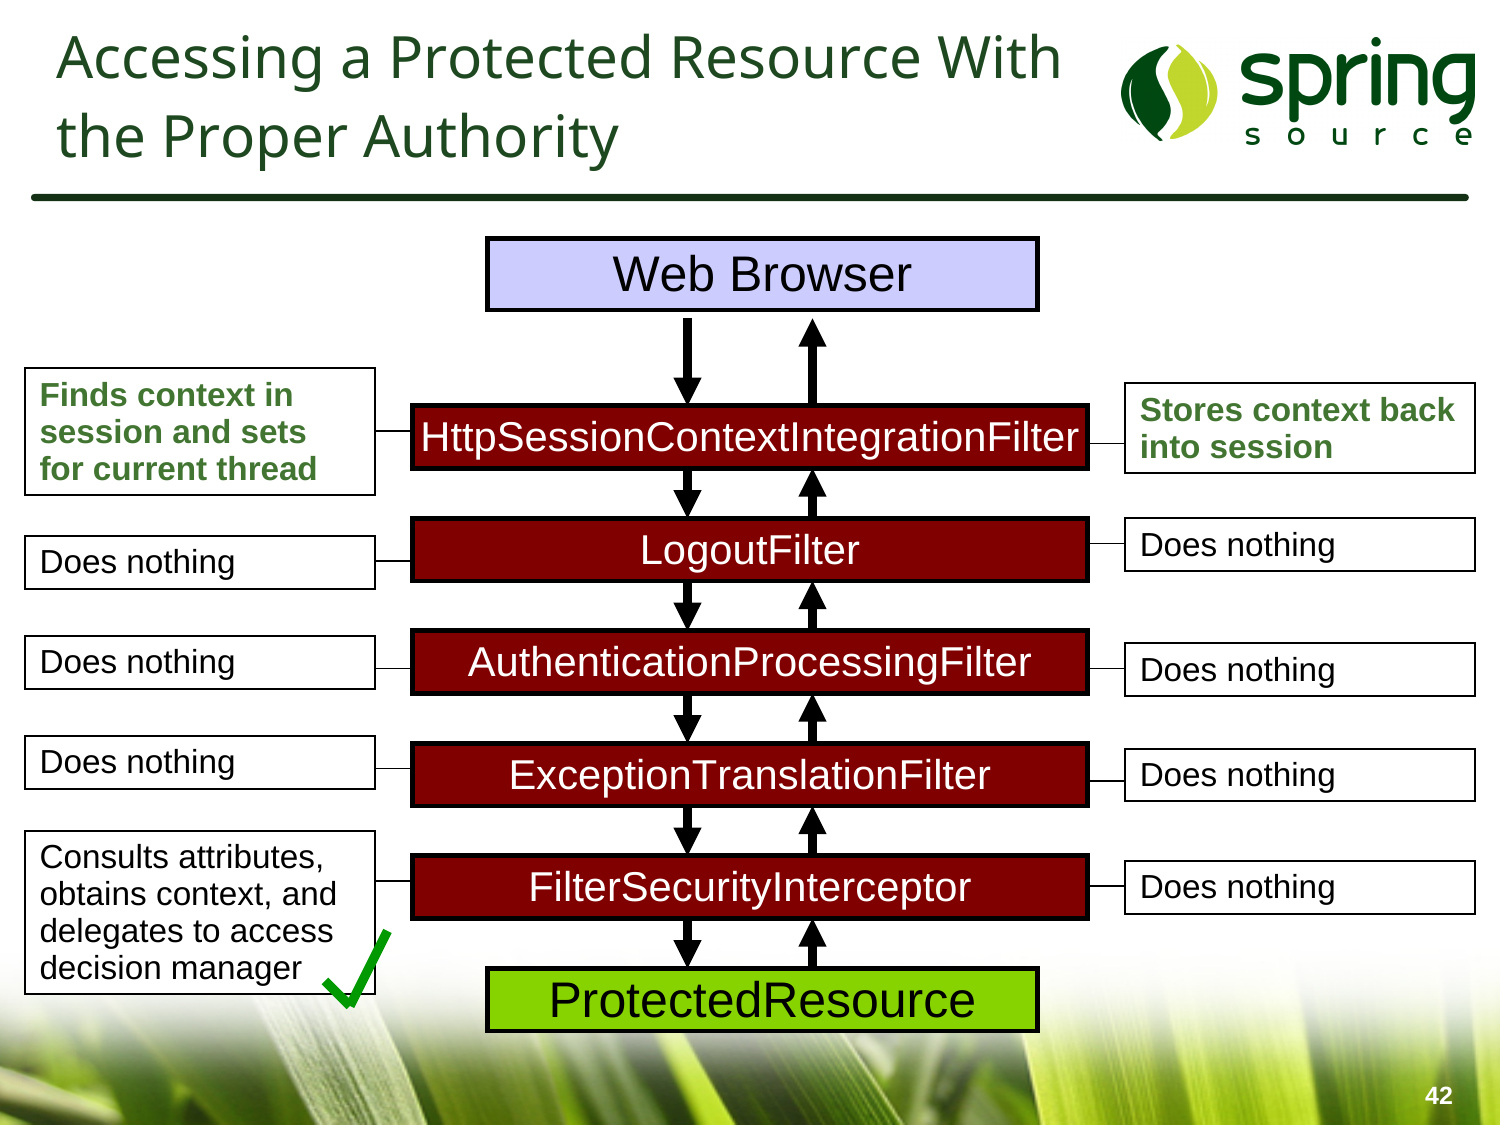

# Accessing a Protected Resource With the Proper Authority
Web Browser
Finds context in session and sets for current thread
Stores context back into session
HttpSessionContextIntegrationFilter
LogoutFilter
Does nothing
Does nothing
AuthenticationProcessingFilter
Does nothing
Does nothing
Does nothing
ExceptionTranslationFilter
Does nothing
Consults attributes, obtains context, and delegates to access decision manager
FilterSecurityInterceptor
Does nothing
ProtectedResource